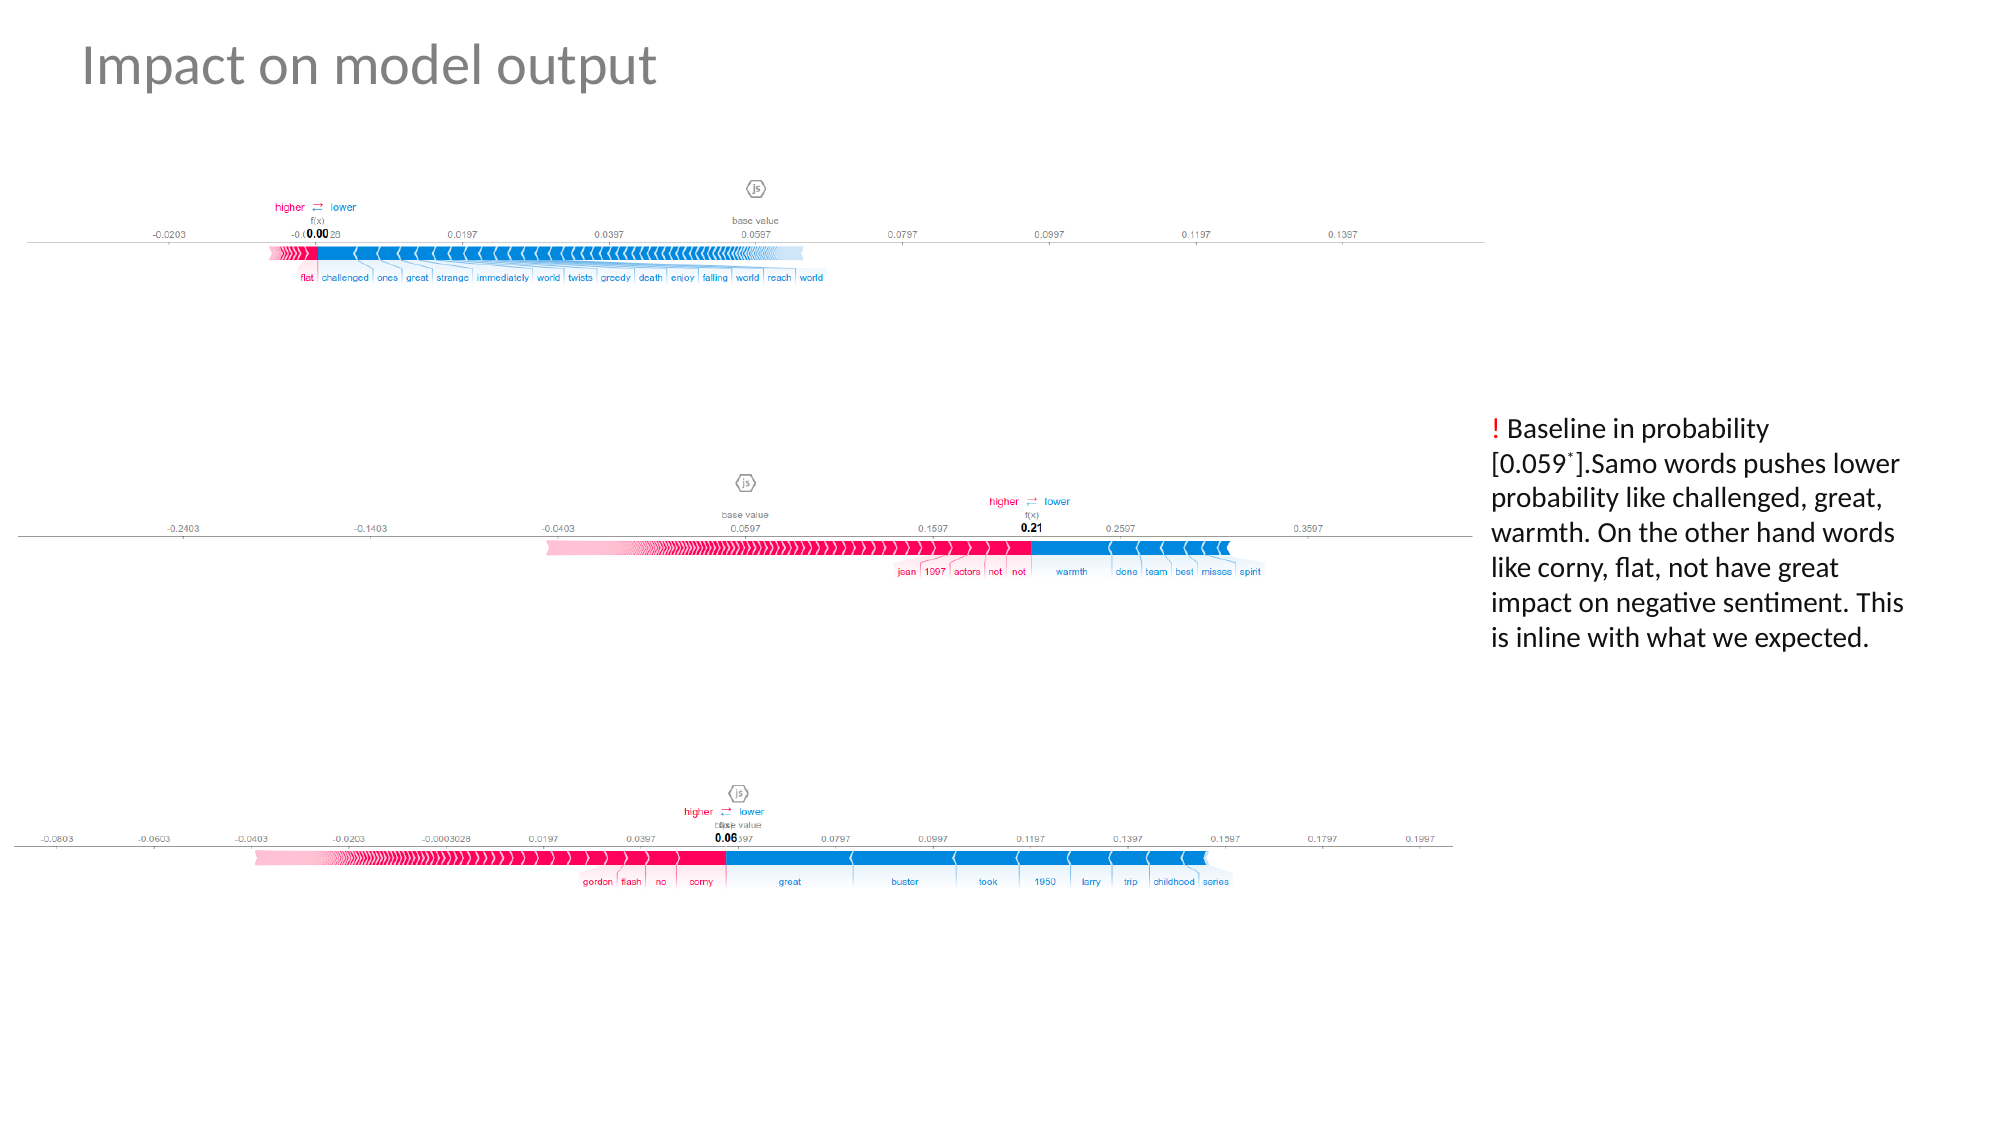

Impact on model output
ǃ Baseline in probability [0.059*].Samo words pushes lower probability like challenged, great, warmth. On the other hand words like corny, flat, not have great impact on negative sentiment. This is inline with what we expected.